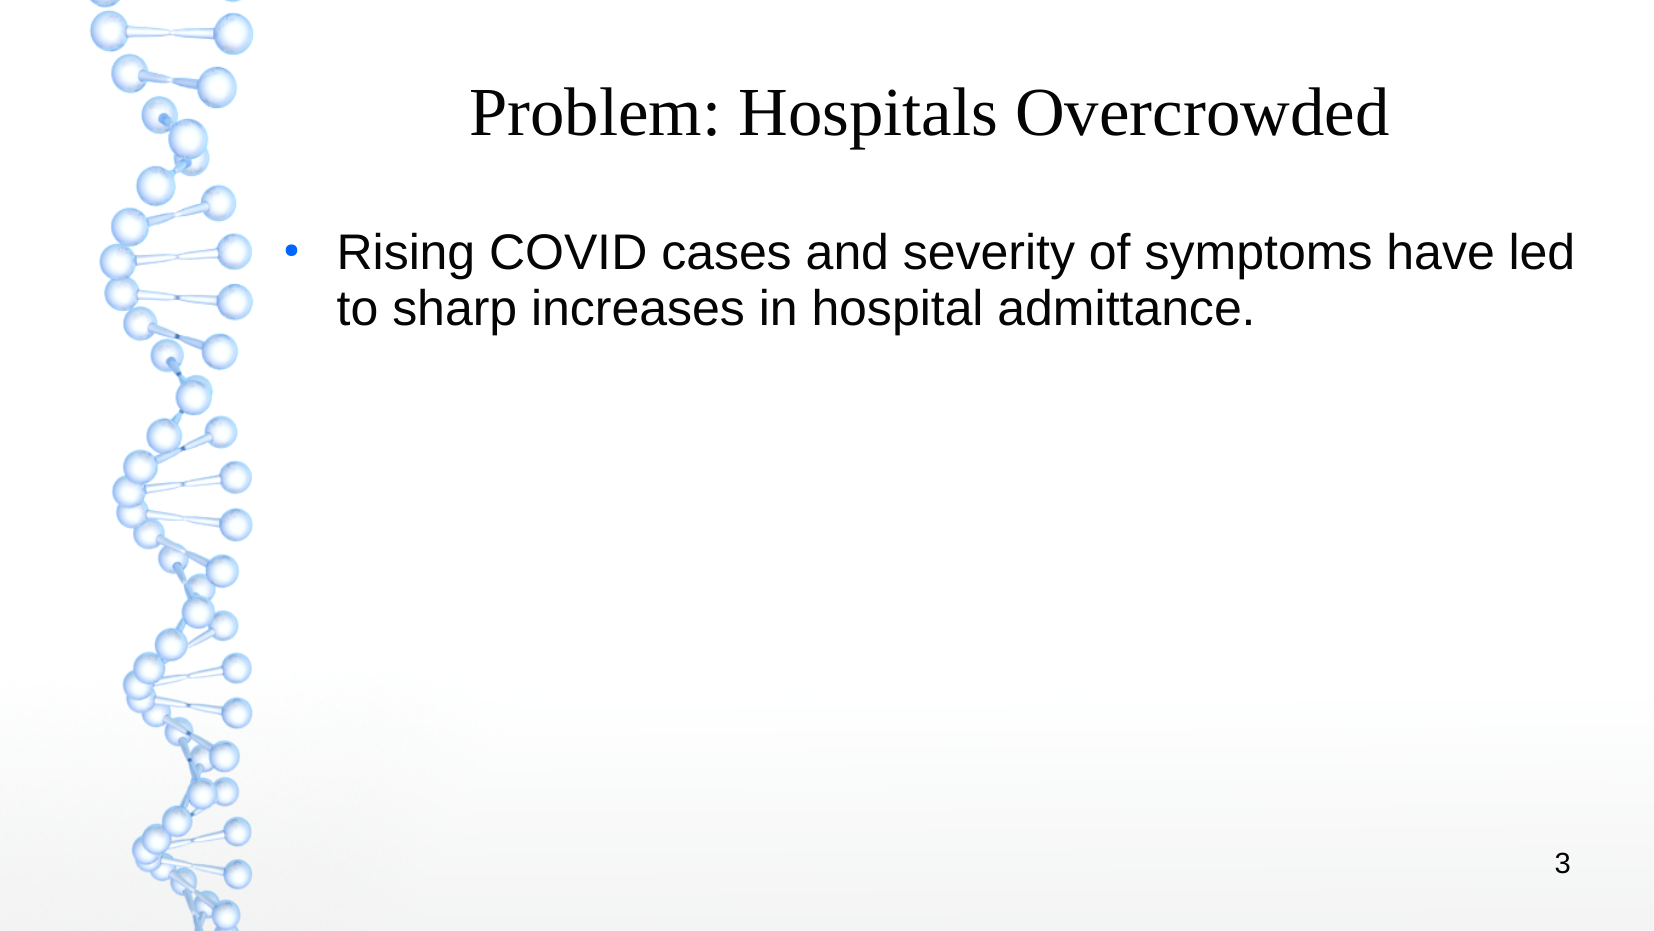

# Problem: Hospitals Overcrowded
Rising COVID cases and severity of symptoms have led to sharp increases in hospital admittance.
3